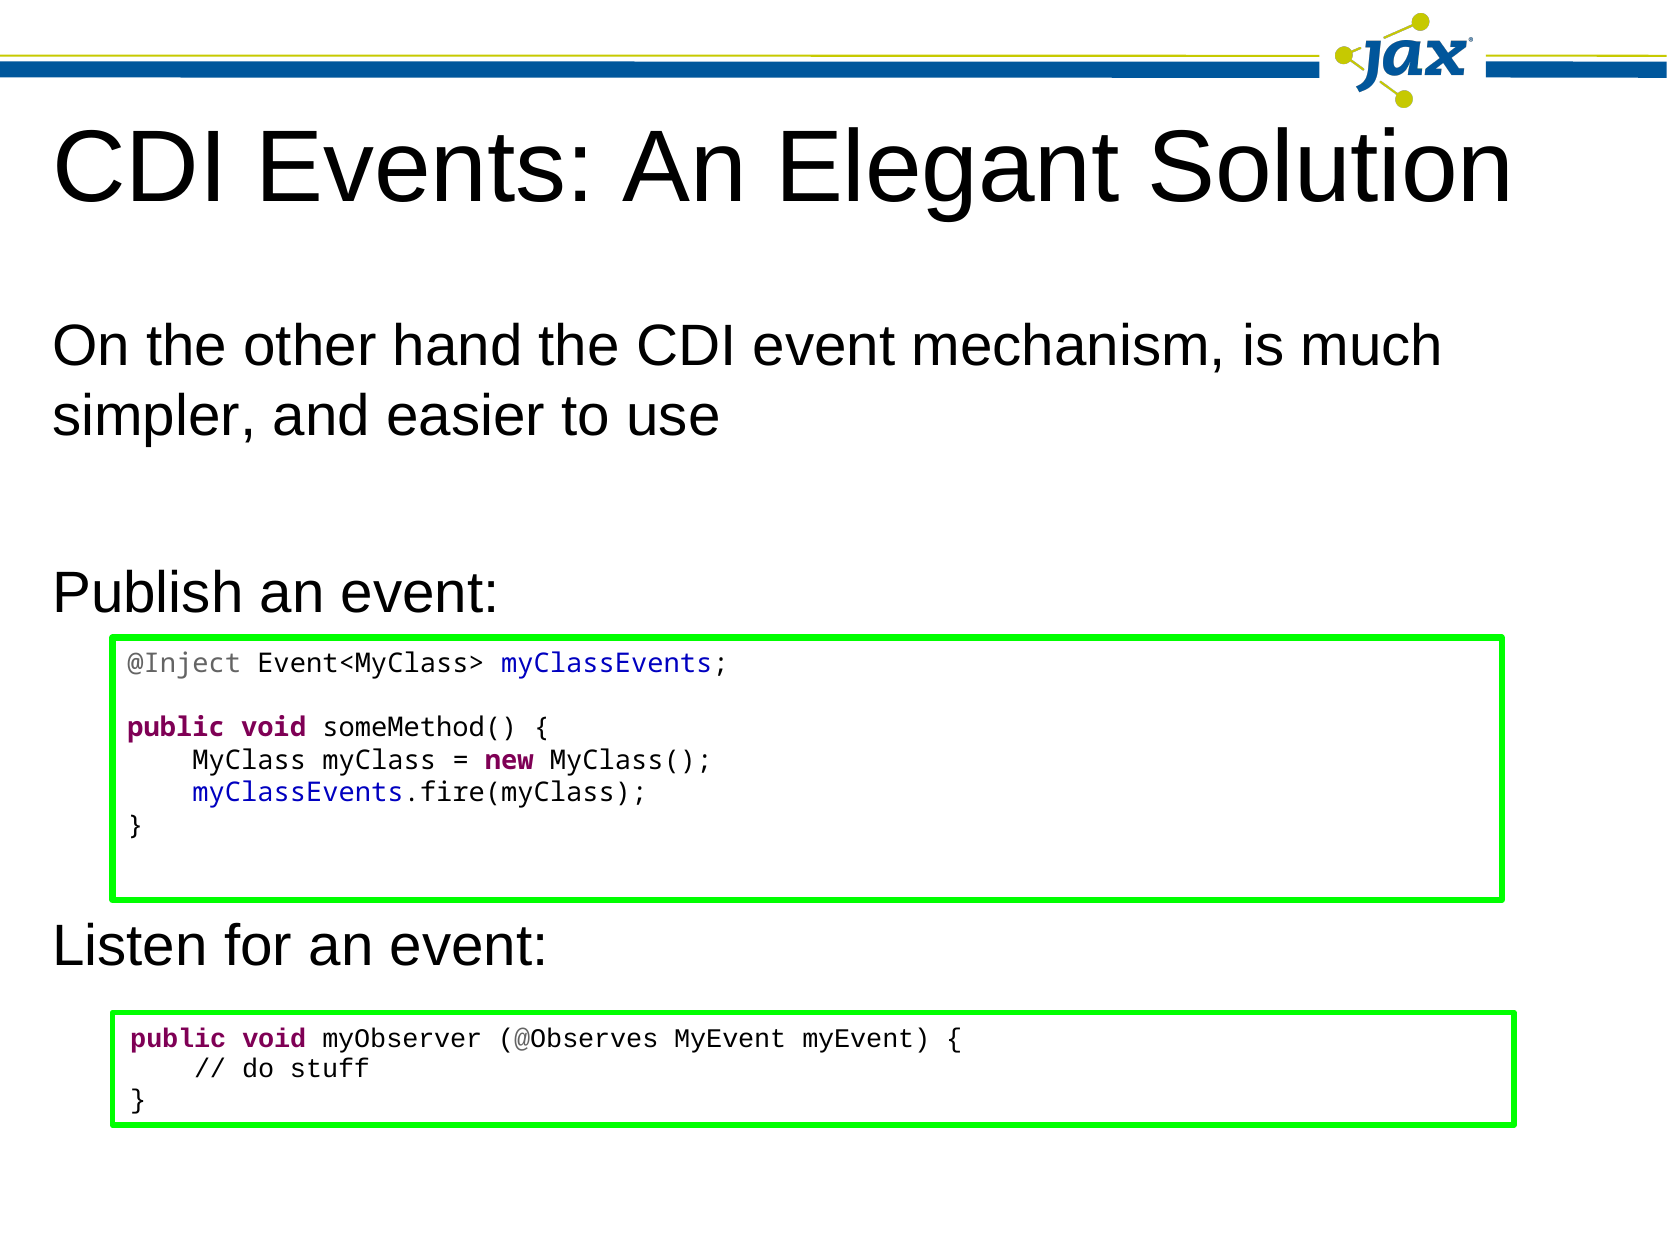

# CDI Events: An Elegant Solution
On the other hand the CDI event mechanism, is much simpler, and easier to use
Publish an event:
Listen for an event:
@Inject Event<MyClass> myClassEvents;
public void someMethod() {
 MyClass myClass = new MyClass();
 myClassEvents.fire(myClass);
}
public void myObserver (@Observes MyEvent myEvent) {
 // do stuff
}